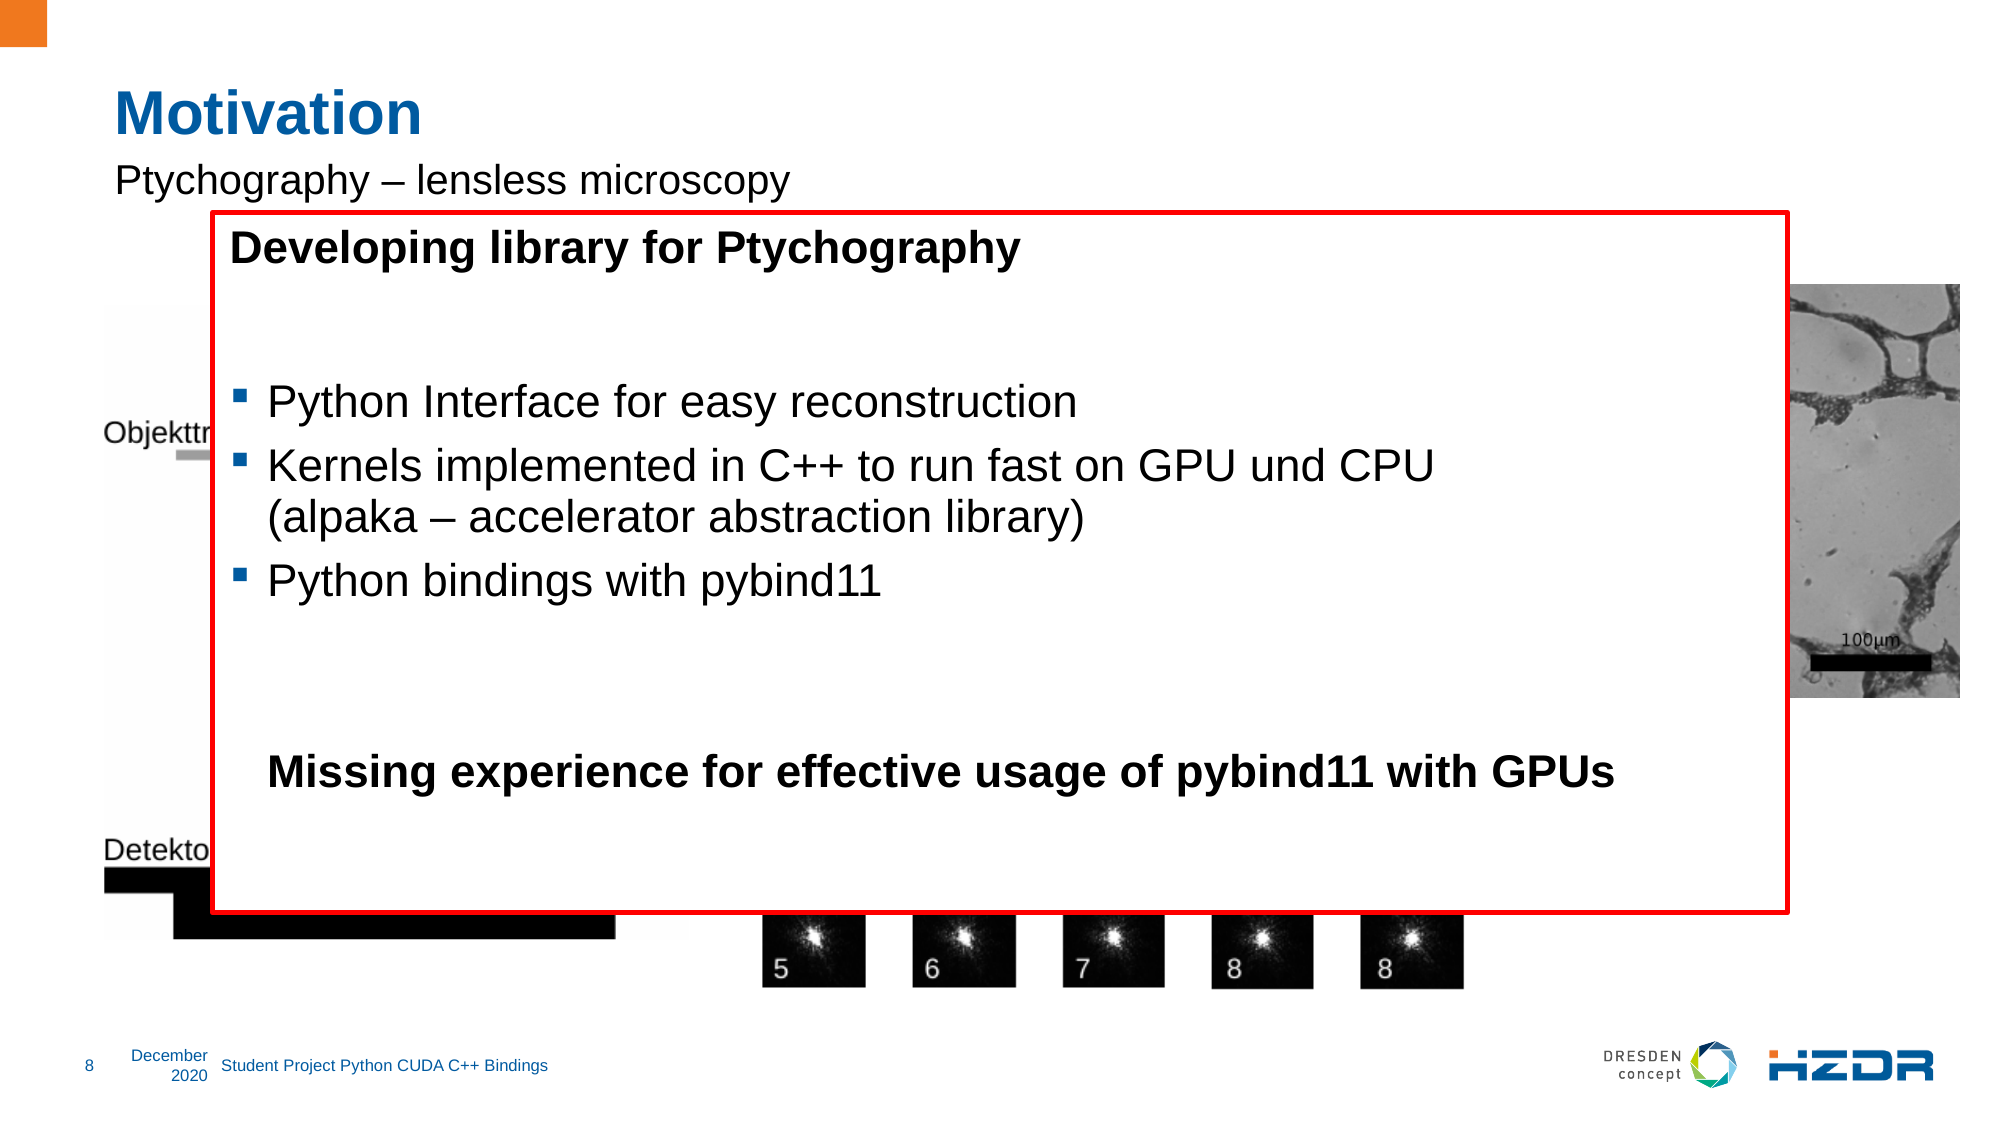

# Motivation
Ptychography – lensless microscopy
Developing library for Ptychography
Python Interface for easy reconstruction
Kernels implemented in C++ to run fast on GPU und CPU
(alpaka – accelerator abstraction library)
Python bindings with pybind11
Missing experience for effective usage of pybind11 with GPUs
wanted
got
?
December 2020
Student Project Python CUDA C++ Bindings